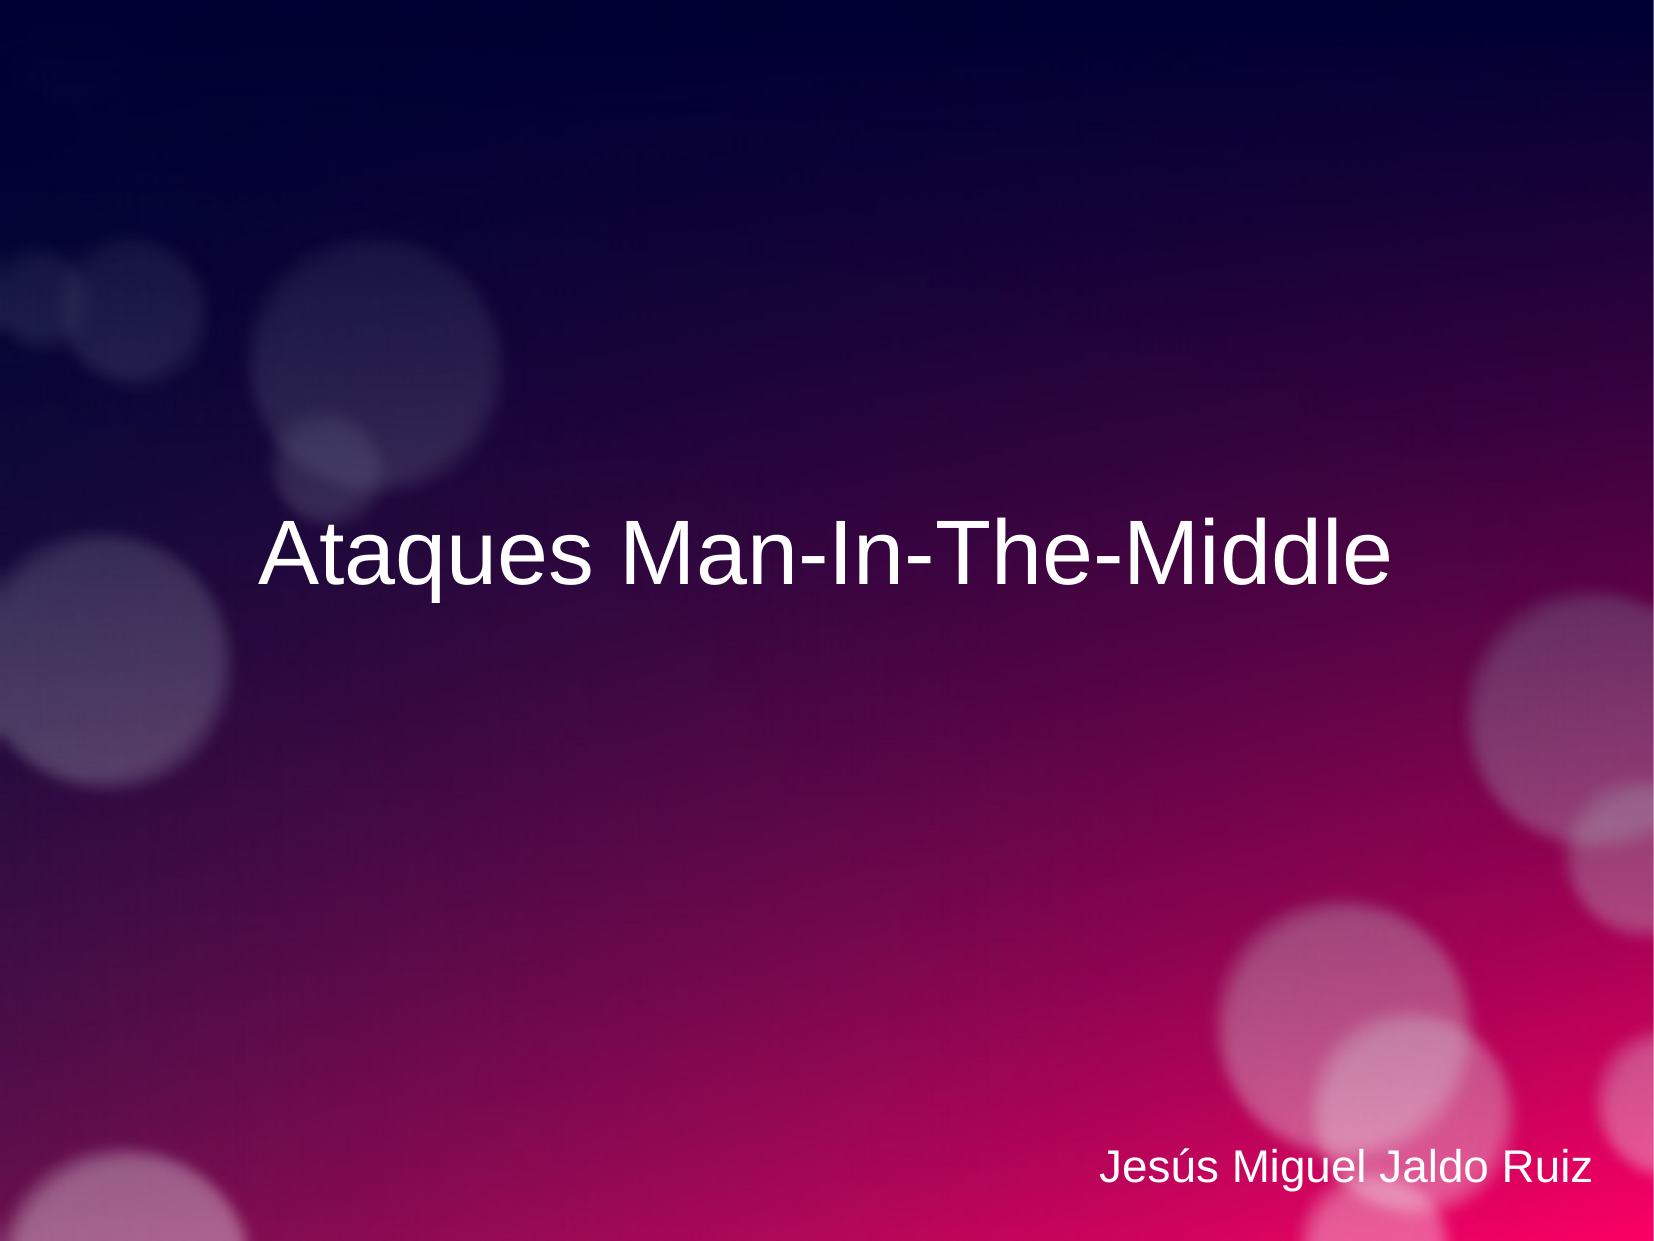

# Ataques Man-In-The-Middle
Jesús Miguel Jaldo Ruiz